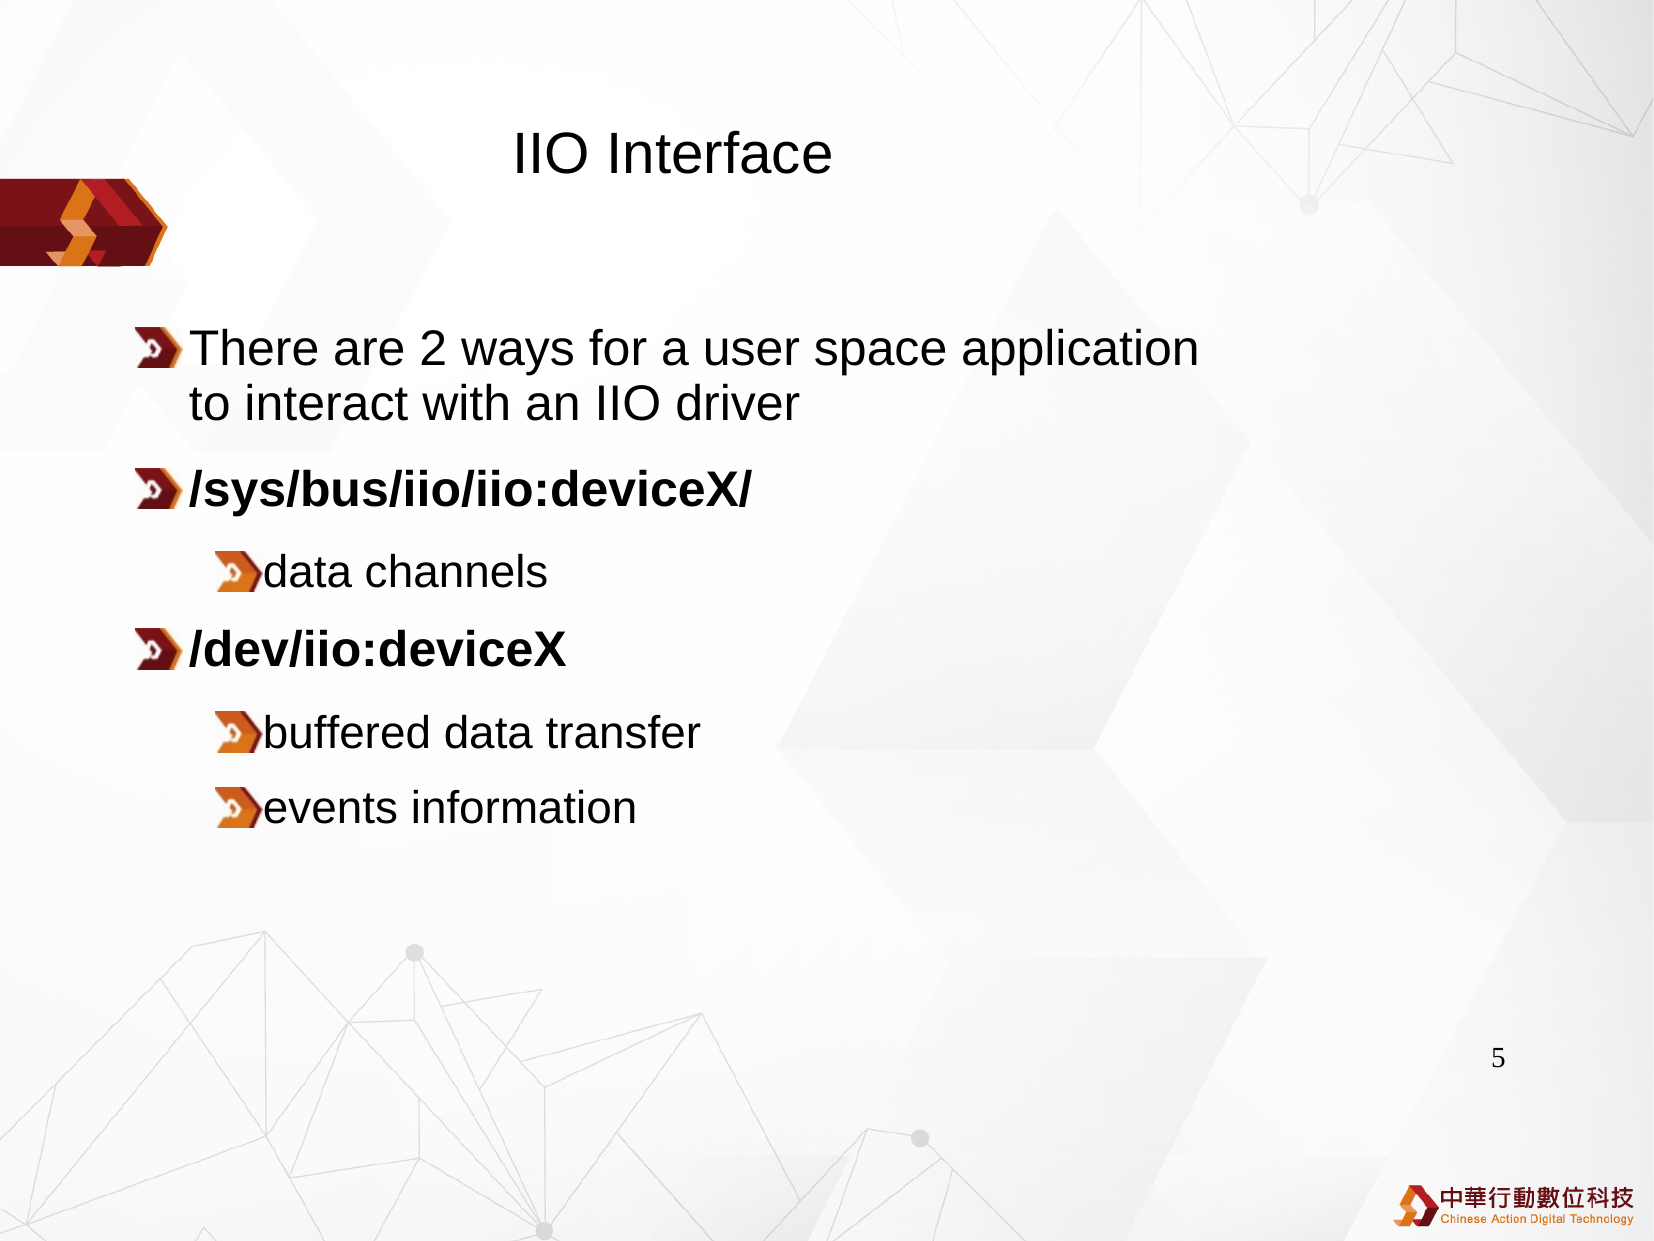

# IIO Interface
There are 2 ways for a user space application
to interact with an IIO driver
/sys/bus/iio/iio:deviceX/
data channels
/dev/iio:deviceX
buffered data transfer
events information
5